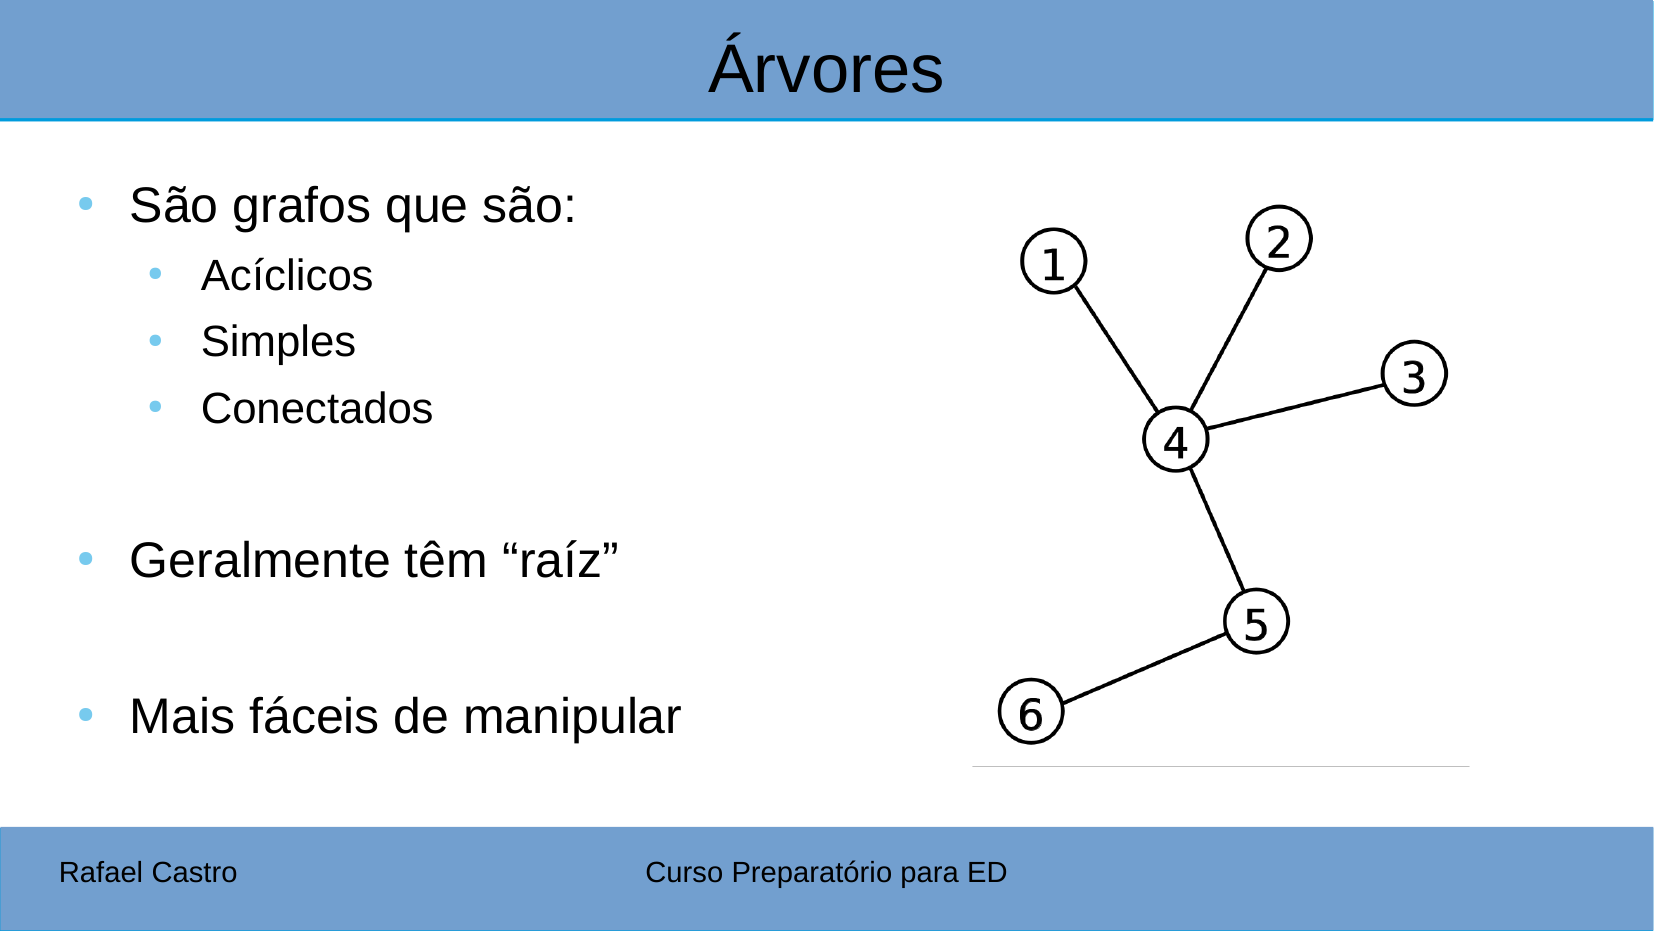

# Árvores
São grafos que são:
Acíclicos
Simples
Conectados
Geralmente têm “raíz”
Mais fáceis de manipular
Curso Preparatório para ED